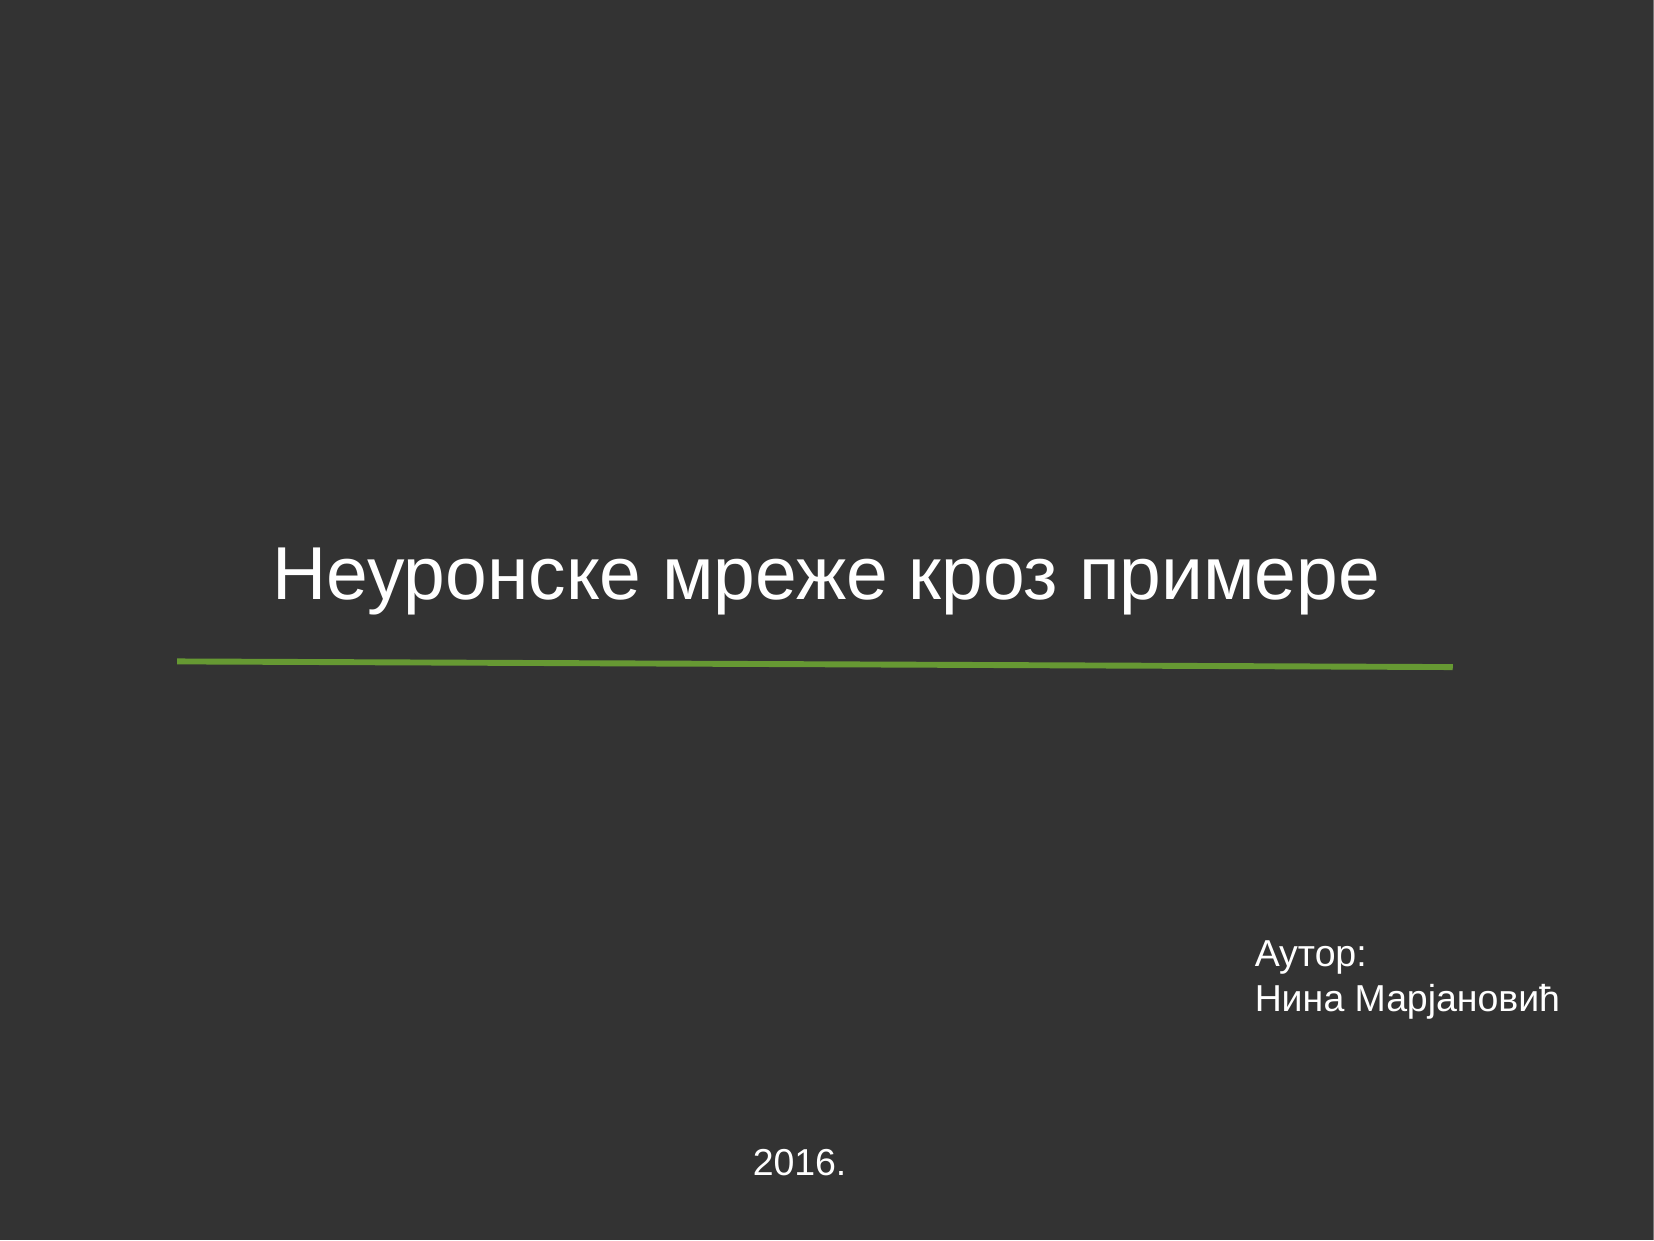

Неуронске мреже кроз примере
Аутор:
Нина Марјановић
										2016.